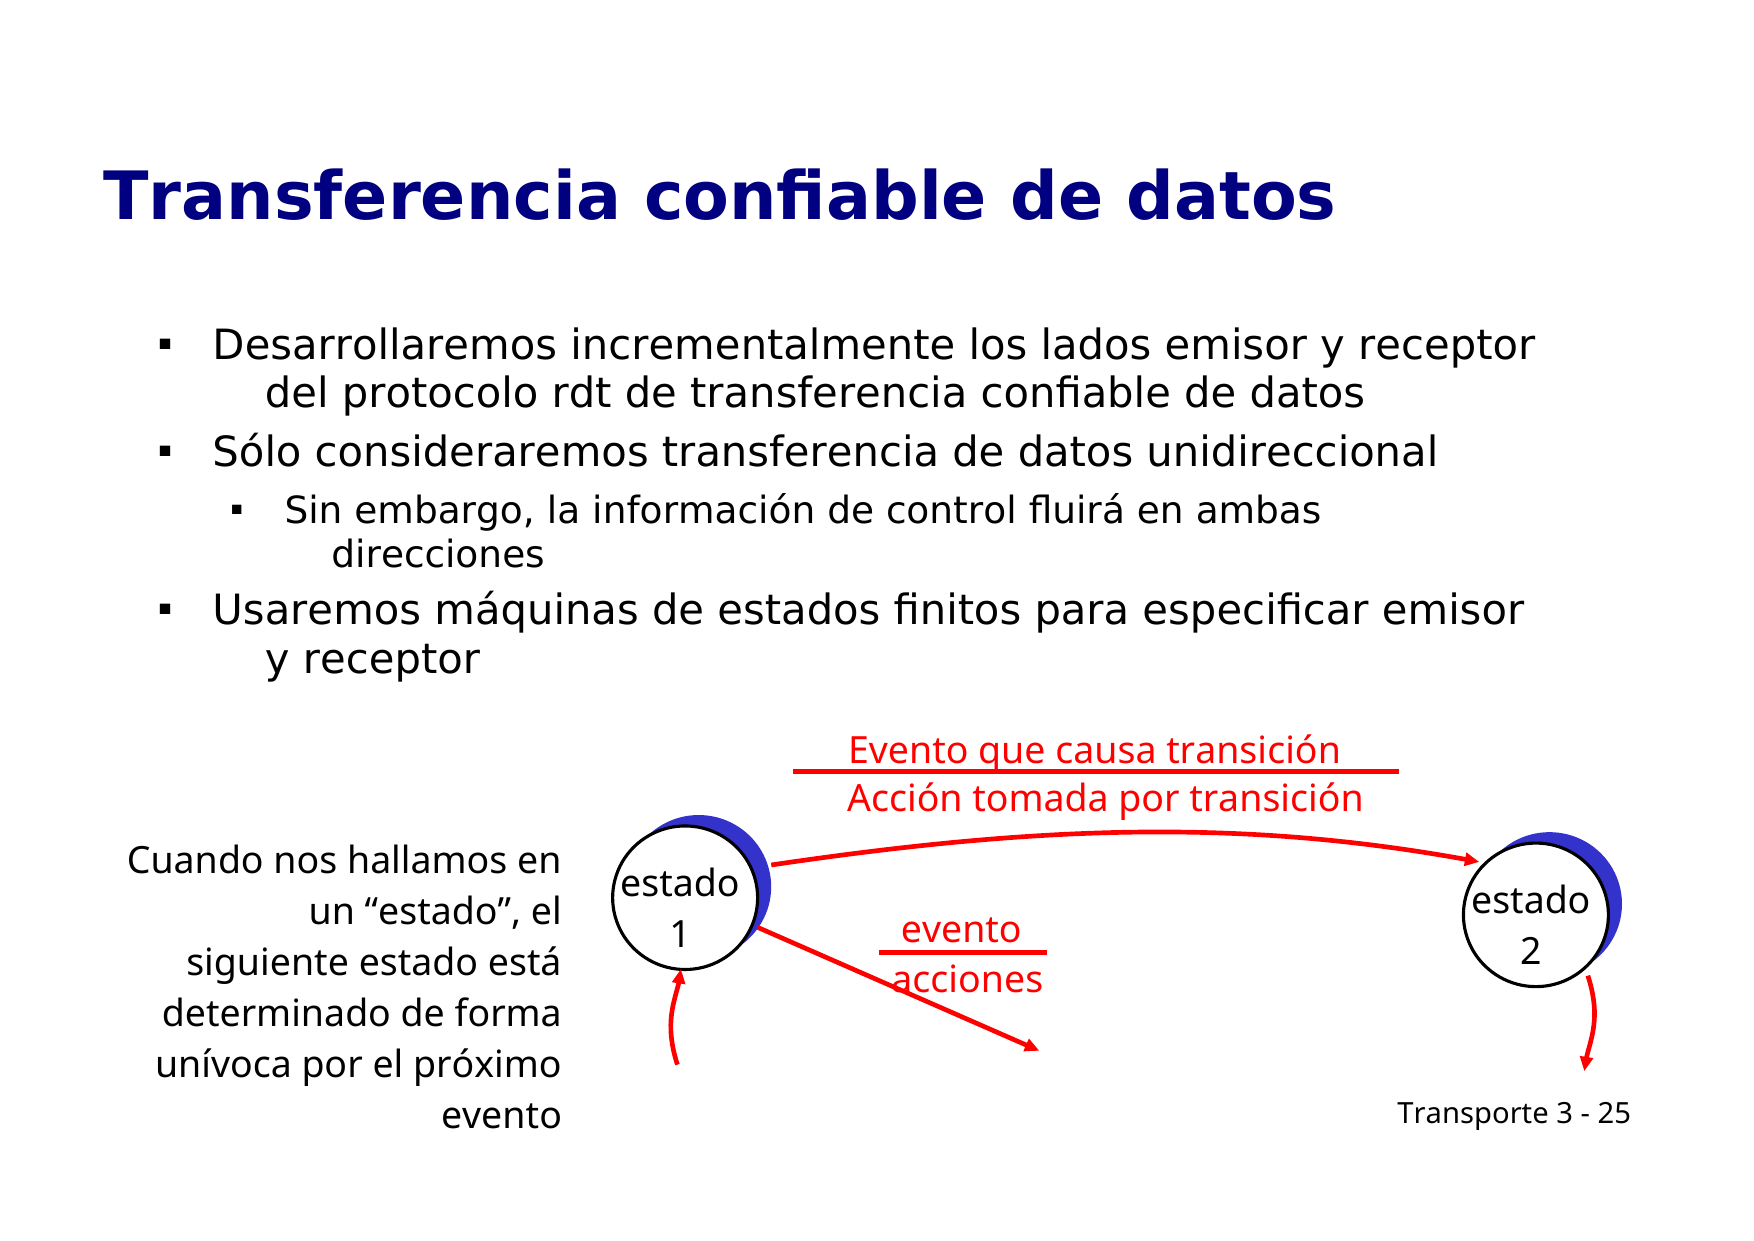

# Transferencia confiable de datos
Desarrollaremos incrementalmente los lados emisor y receptor del protocolo rdt de transferencia confiable de datos
Sólo consideraremos transferencia de datos unidireccional
Sin embargo, la información de control fluirá en ambas direcciones
Usaremos máquinas de estados finitos para especificar emisor y receptor
Evento que causa transición
Acción tomada por transición
estado
1
Cuando nos hallamos en un “estado”, el siguiente estado está determinado de forma unívoca por el próximo evento
estado
2
evento
acciones